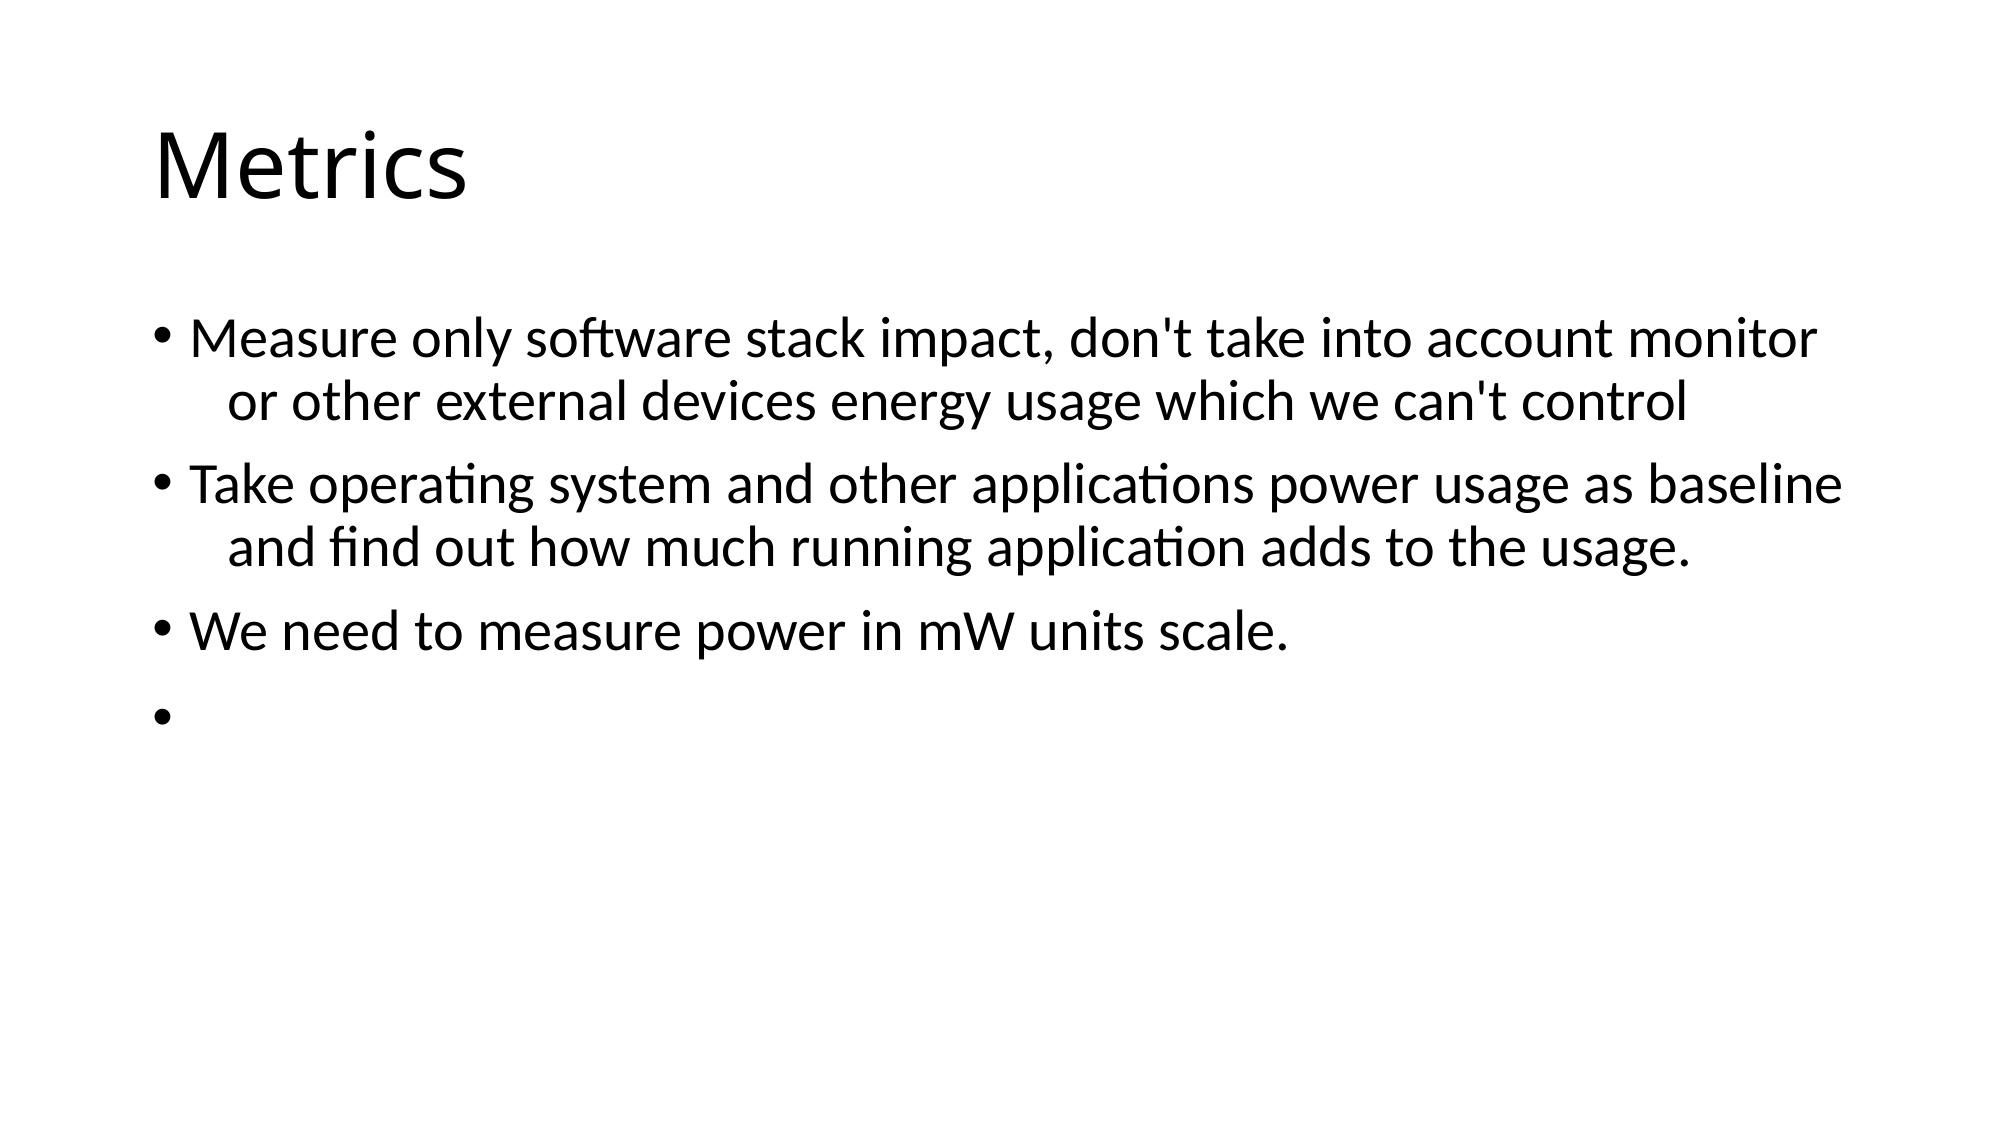

# Metrics
Measure only software stack impact, don't take into account monitor or other external devices energy usage which we can't control
Take operating system and other applications power usage as baseline and find out how much running application adds to the usage.
We need to measure power in mW units scale.